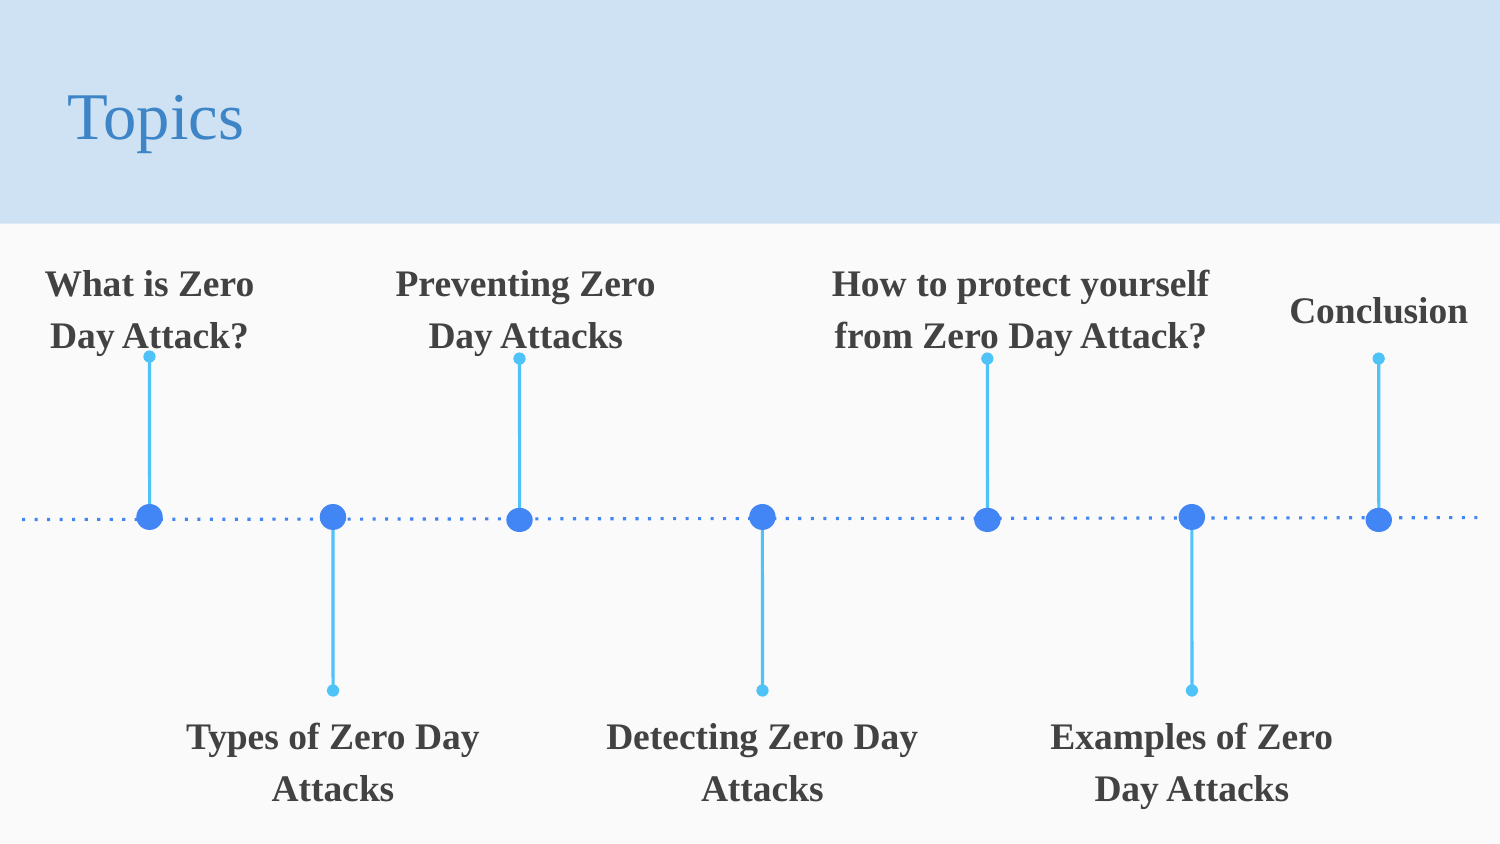

# Topics
What is Zero Day Attack?
Preventing Zero Day Attacks
How to protect yourself from Zero Day Attack?
Conclusion
Types of Zero Day Attacks
Detecting Zero Day Attacks
Examples of Zero Day Attacks